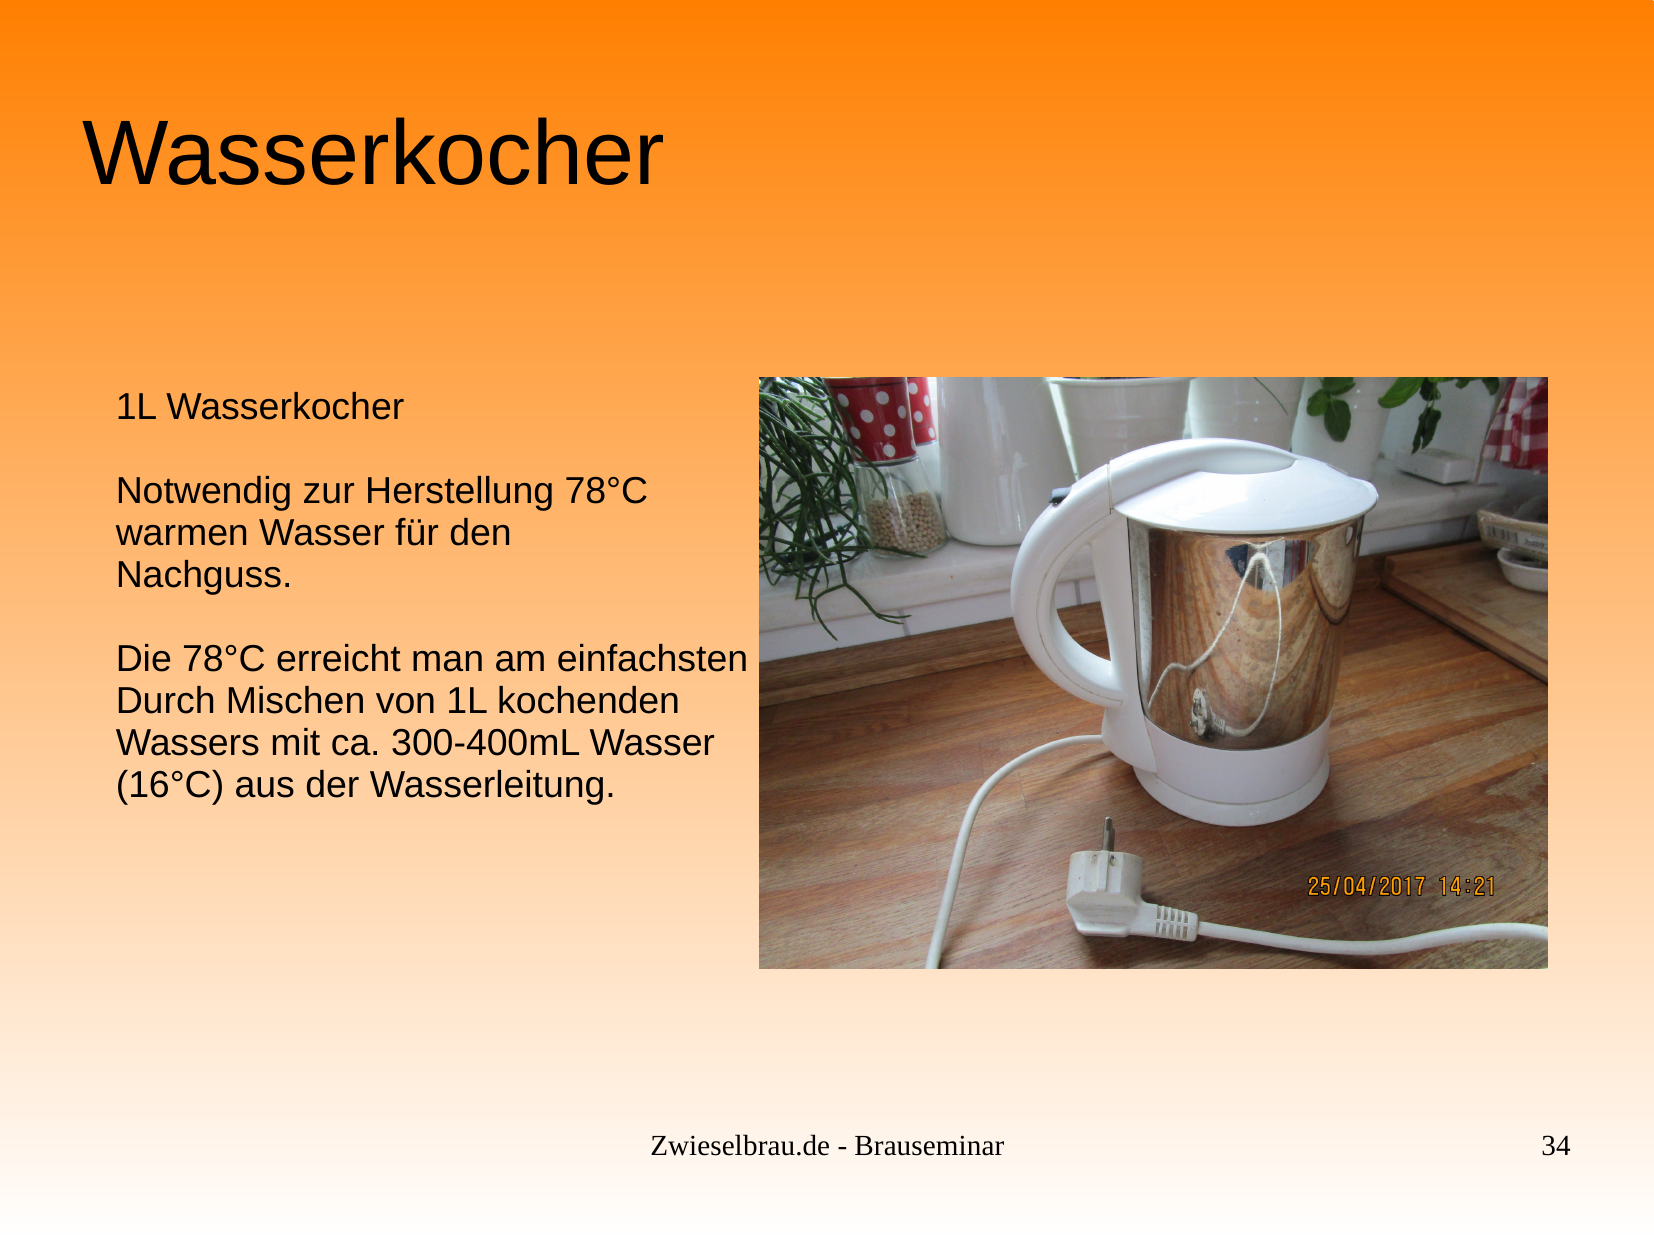

# Wasserkocher
1L Wasserkocher
Notwendig zur Herstellung 78°C
warmen Wasser für den
Nachguss.
Die 78°C erreicht man am einfachsten
Durch Mischen von 1L kochenden
Wassers mit ca. 300-400mL Wasser
(16°C) aus der Wasserleitung.
Zwieselbrau.de - Brauseminar
34